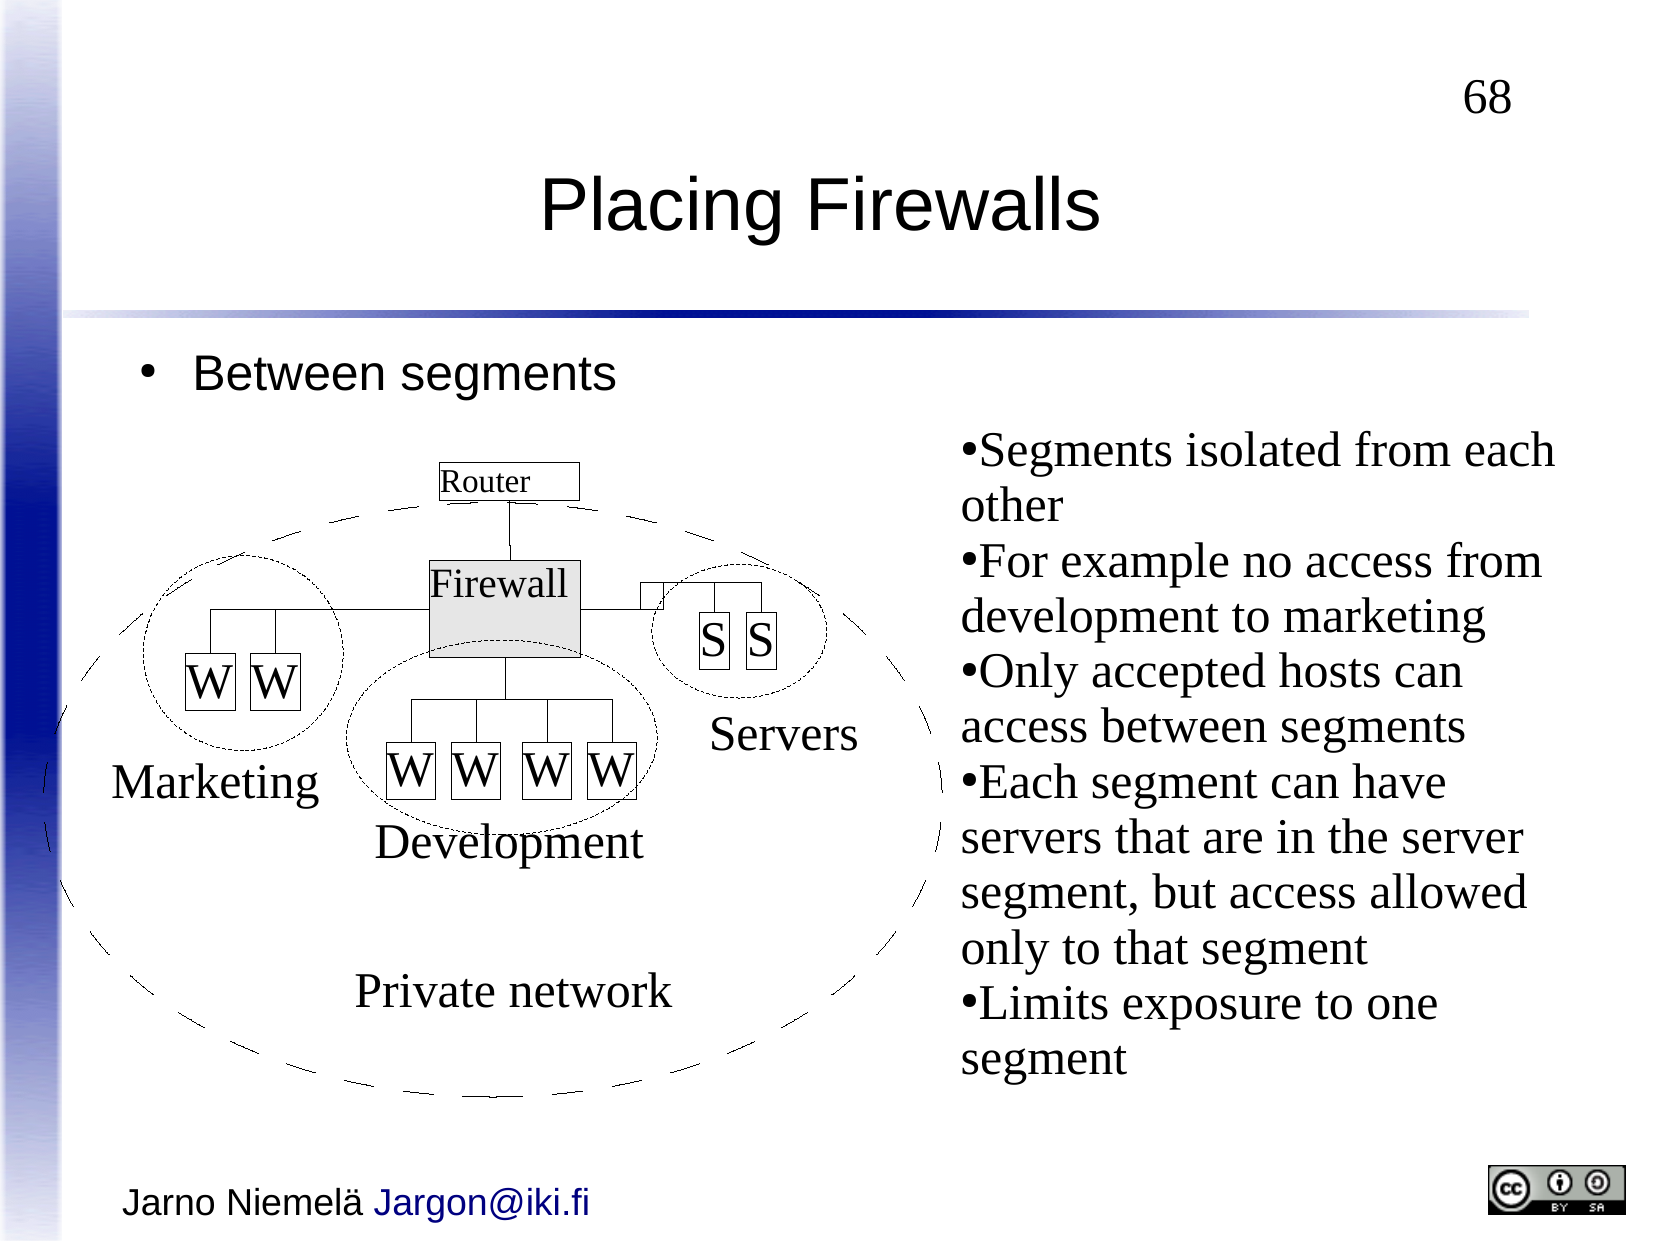

# Placing Firewalls
Between segments
Segments isolated from each other
For example no access from development to marketing
Only accepted hosts can access between segments
Each segment can have servers that are in the server segment, but access allowed only to that segment
Limits exposure to one segment
Router
Firewall
S
S
W
W
Servers
W
W
W
W
Marketing
Development
Private network